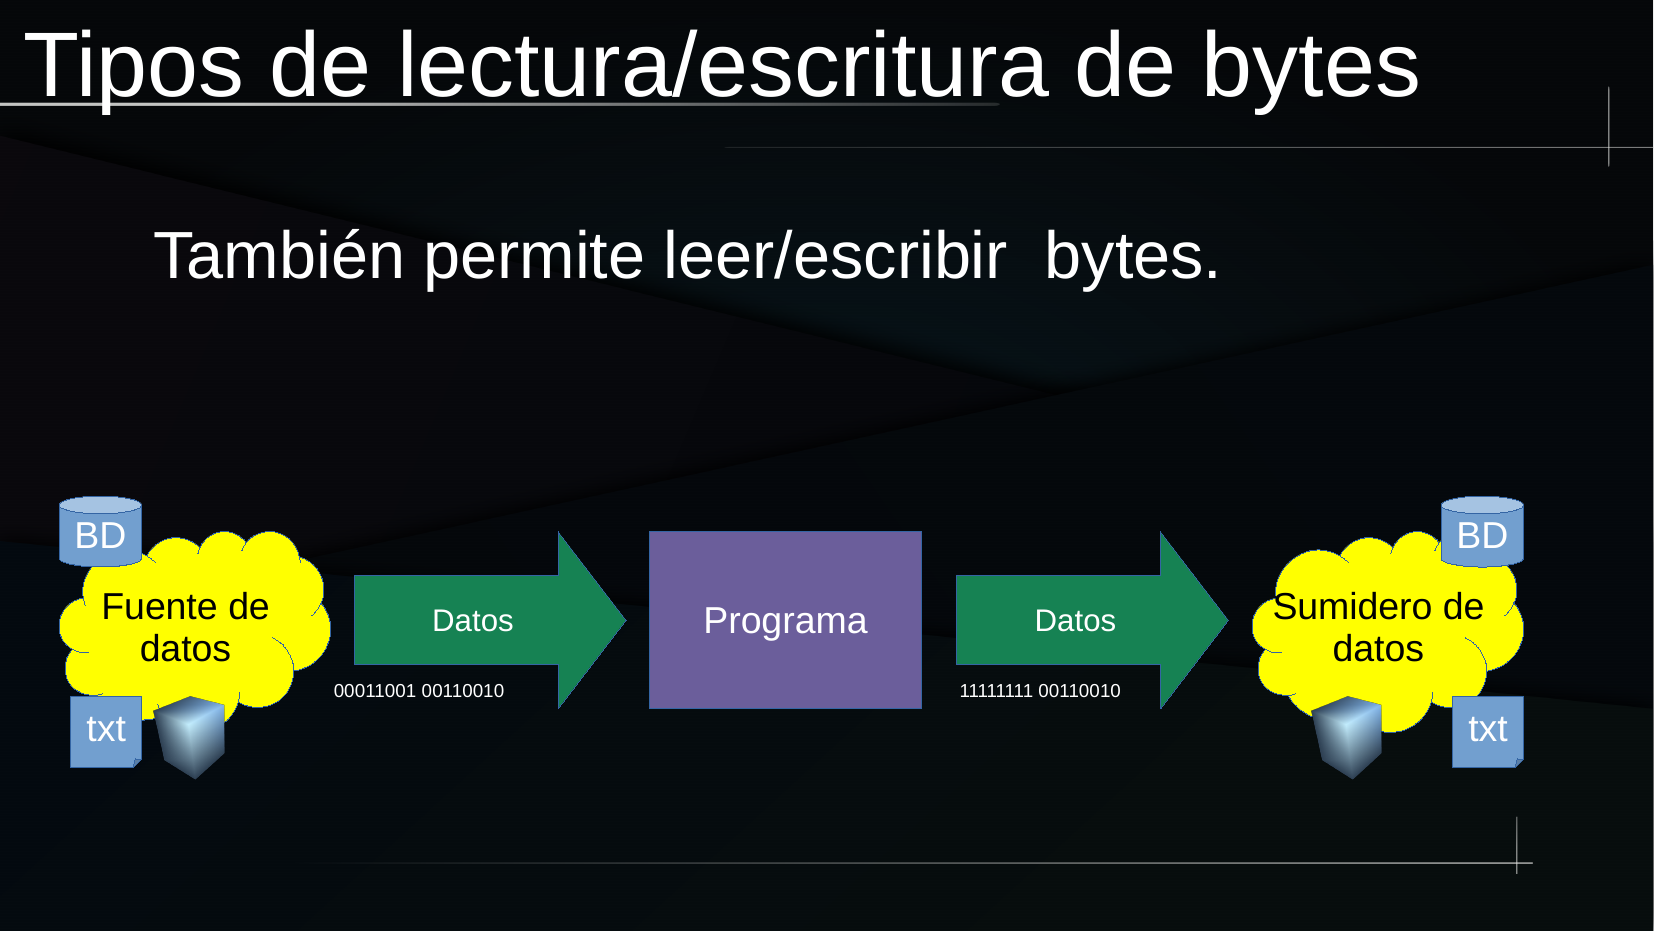

# Tipos de lectura/escritura de bytes
También permite leer/escribir bytes.
BD
BD
Fuente de
datos
Datos
Programa
Datos
Sumidero de
datos
00011001 00110010
11111111 00110010
txt
txt